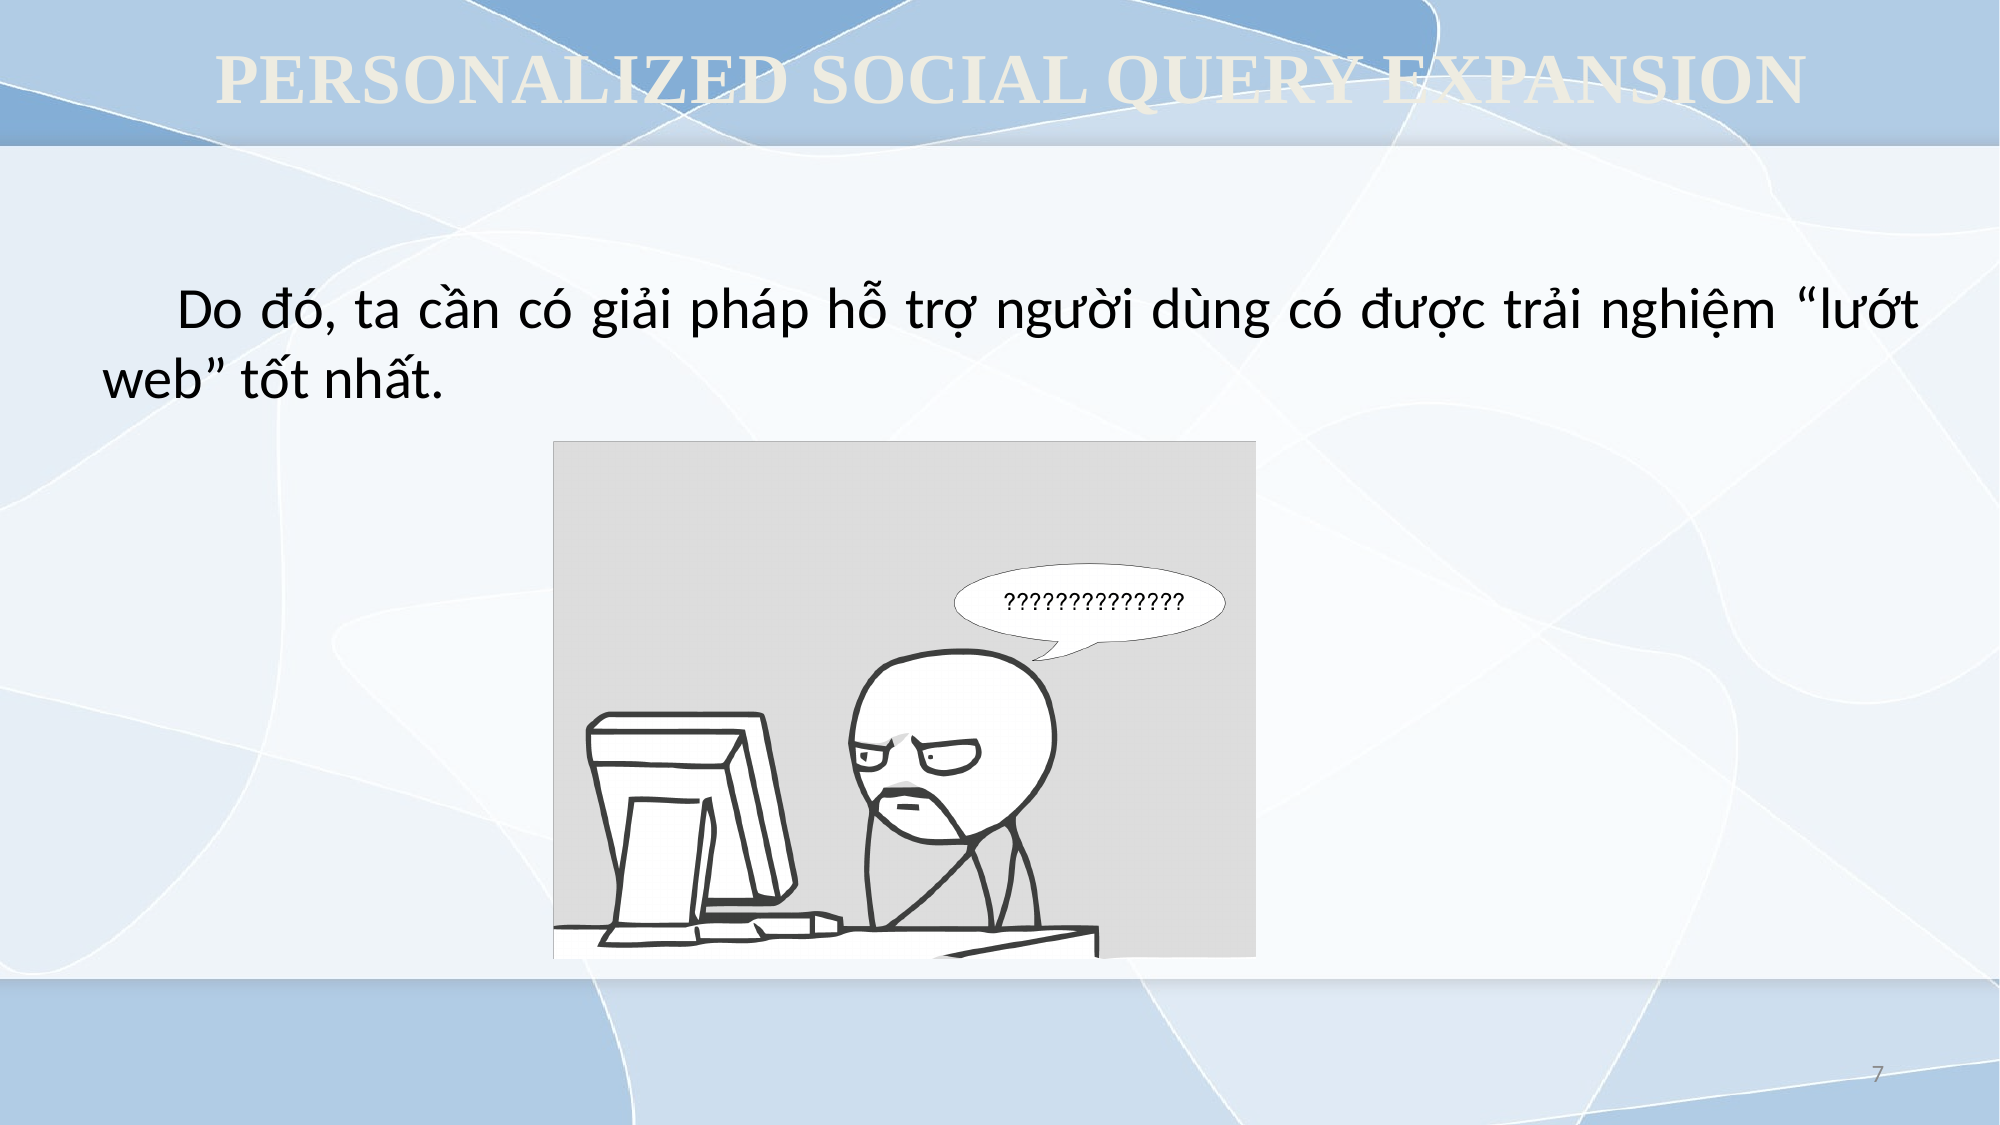

# PERSONALIZED SOCIAL QUERY EXPANSION
	Do đó, ta cần có giải pháp hỗ trợ người dùng có được trải nghiệm “lướt web” tốt nhất.